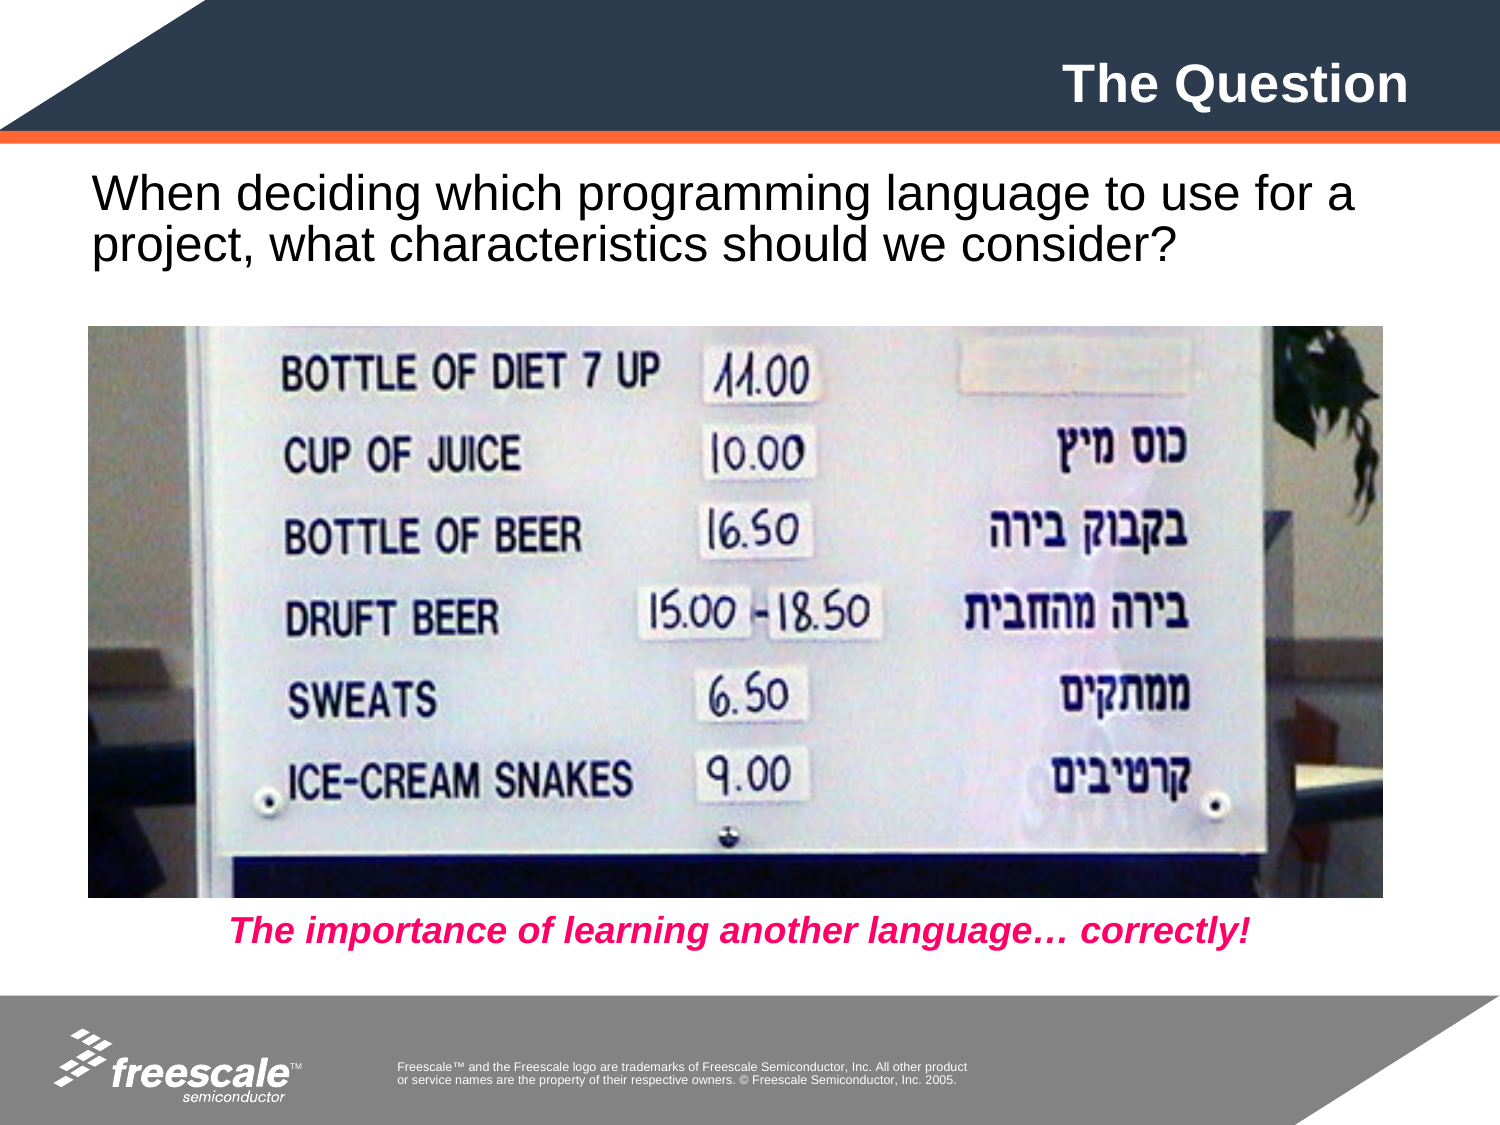

# The Question
When deciding which programming language to use for a project, what characteristics should we consider?
The importance of learning another language… correctly!